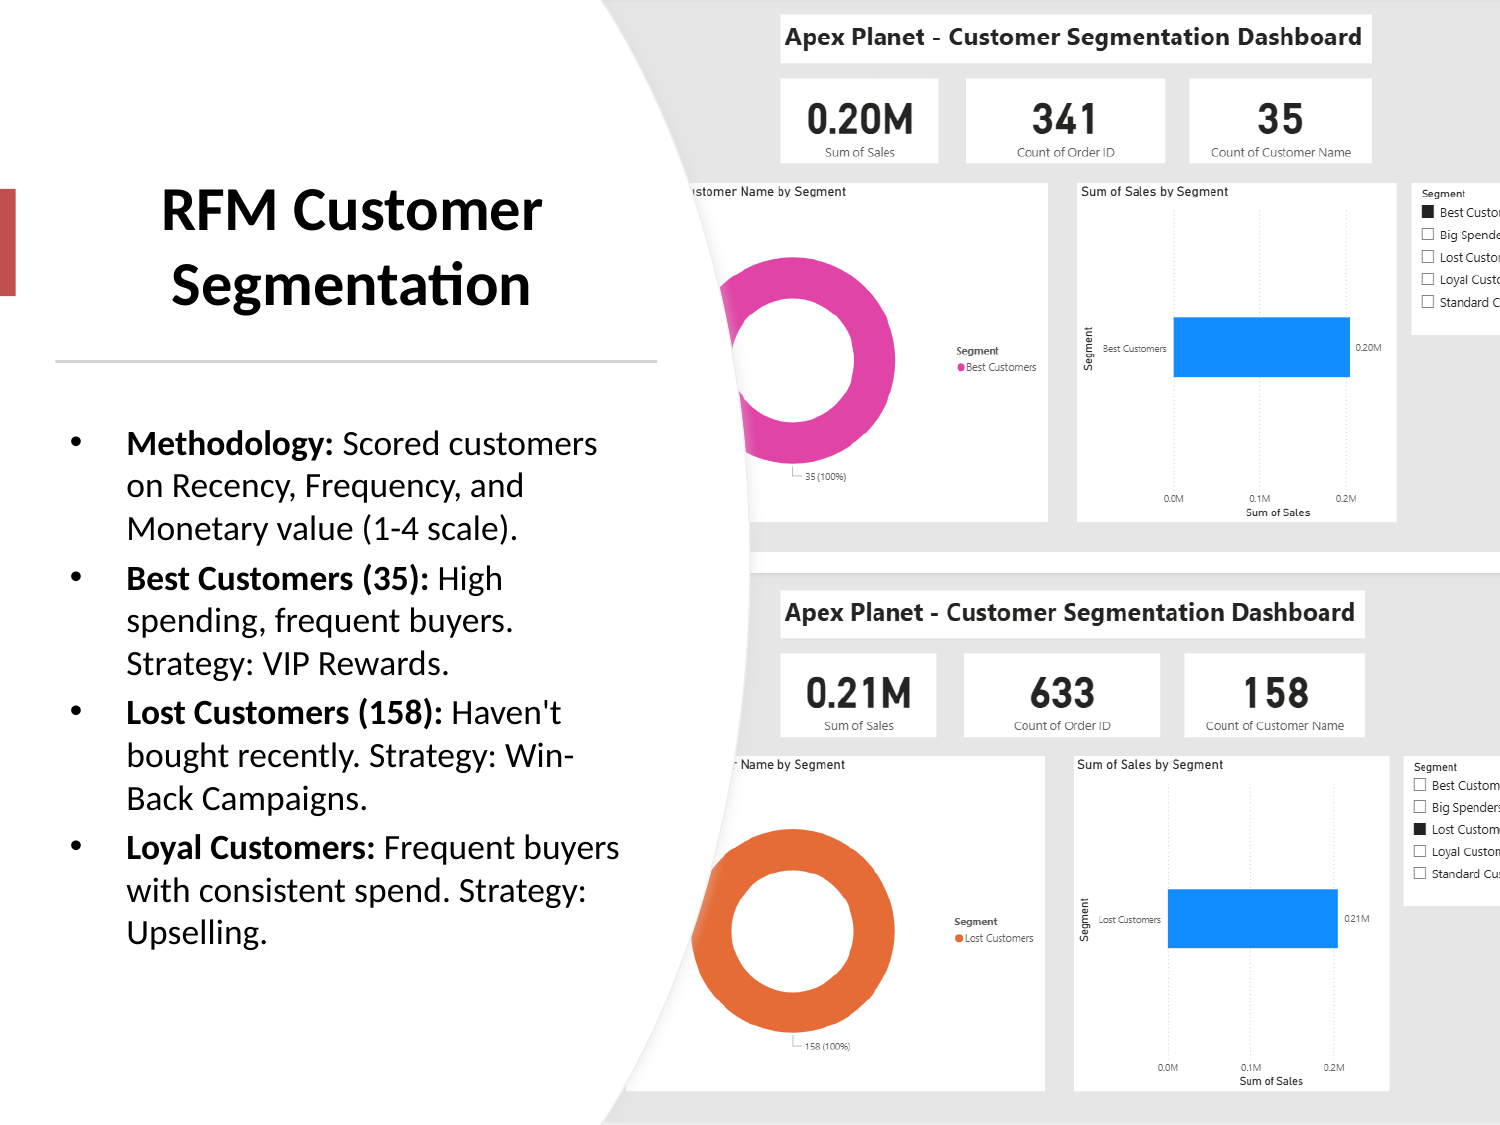

# RFM Customer Segmentation
Methodology: Scored customers on Recency, Frequency, and Monetary value (1-4 scale).
Best Customers (35): High spending, frequent buyers. Strategy: VIP Rewards.
Lost Customers (158): Haven't bought recently. Strategy: Win-Back Campaigns.
Loyal Customers: Frequent buyers with consistent spend. Strategy: Upselling.